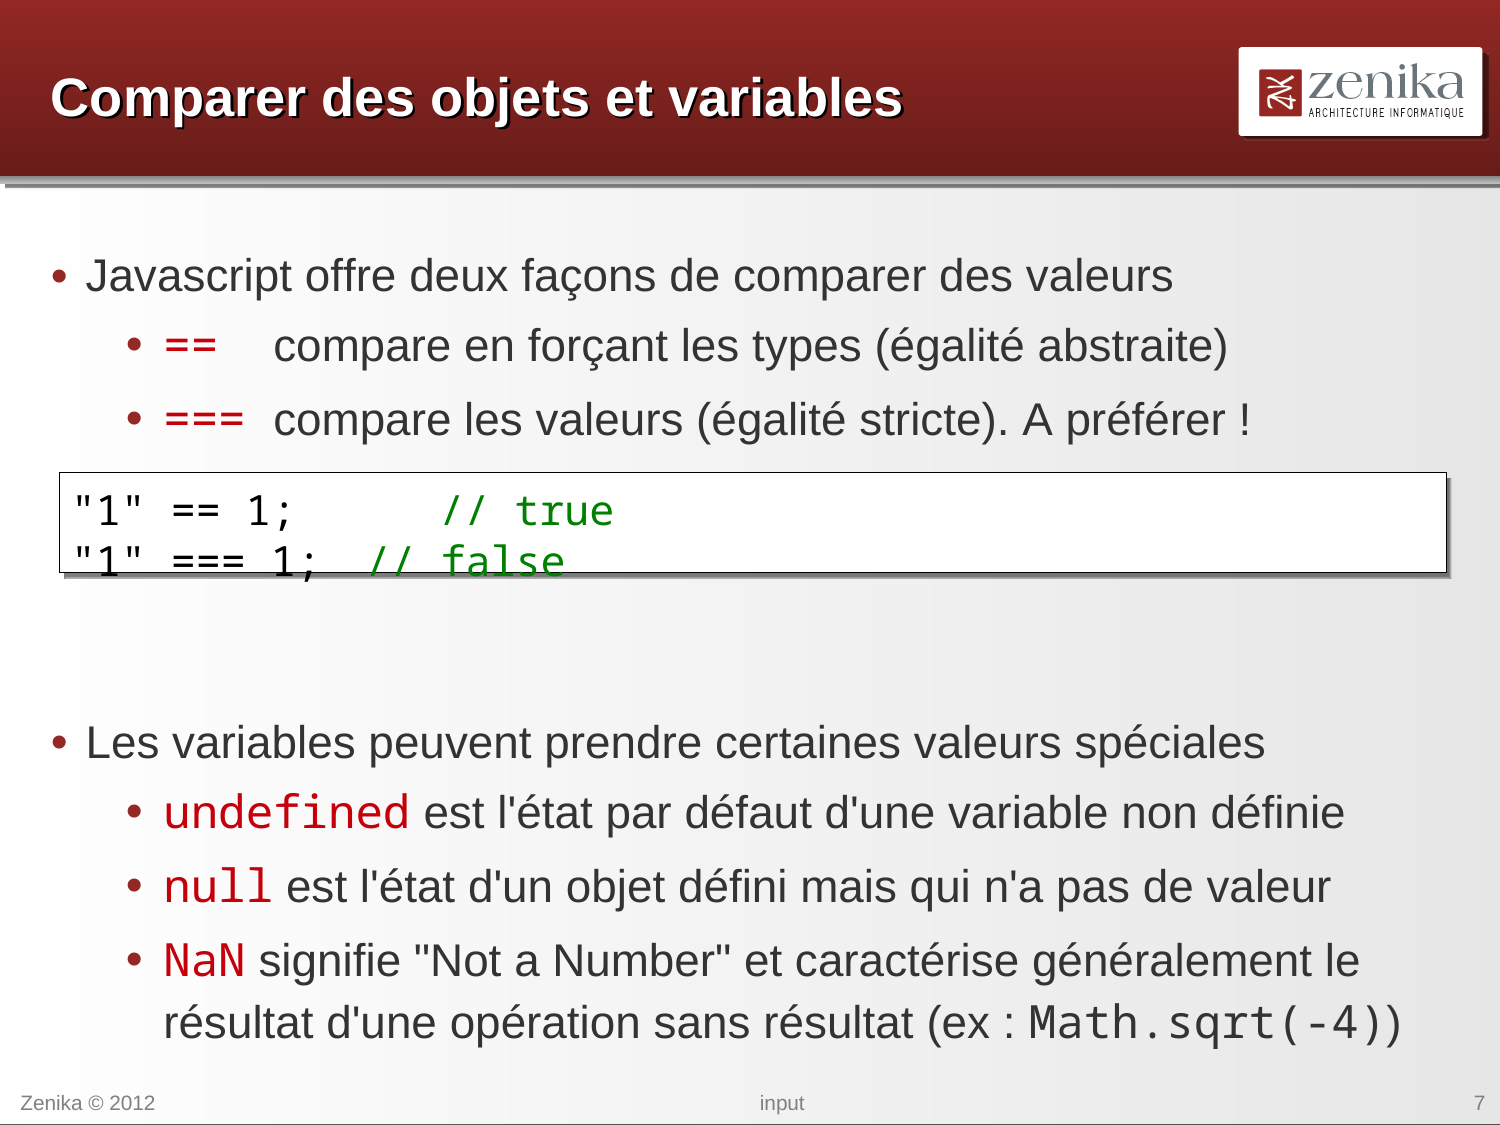

# Comparer des objets et variables
Javascript offre deux façons de comparer des valeurs
== compare en forçant les types (égalité abstraite)
=== compare les valeurs (égalité stricte). A préférer !
Les variables peuvent prendre certaines valeurs spéciales
undefined est l'état par défaut d'une variable non définie
null est l'état d'un objet défini mais qui n'a pas de valeur
NaN signifie "Not a Number" et caractérise généralement le résultat d'une opération sans résultat (ex : Math.sqrt(-4))
"1" == 1; 		// true
"1" === 1; 	// false